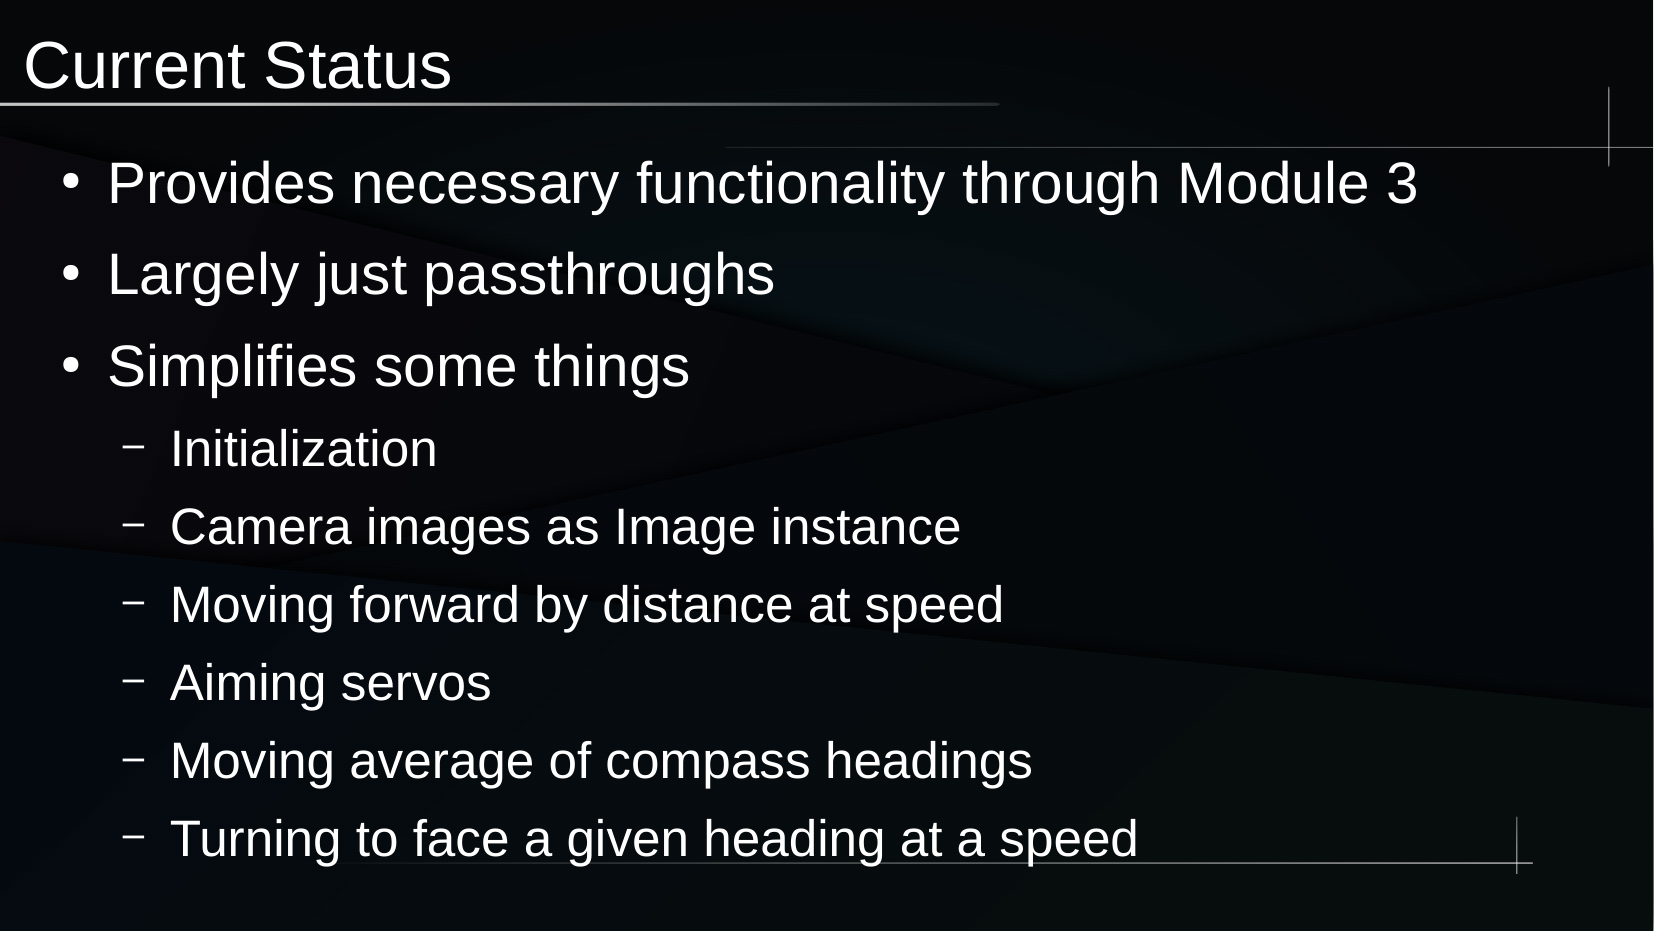

# Current Status
Provides necessary functionality through Module 3
Largely just passthroughs
Simplifies some things
Initialization
Camera images as Image instance
Moving forward by distance at speed
Aiming servos
Moving average of compass headings
Turning to face a given heading at a speed